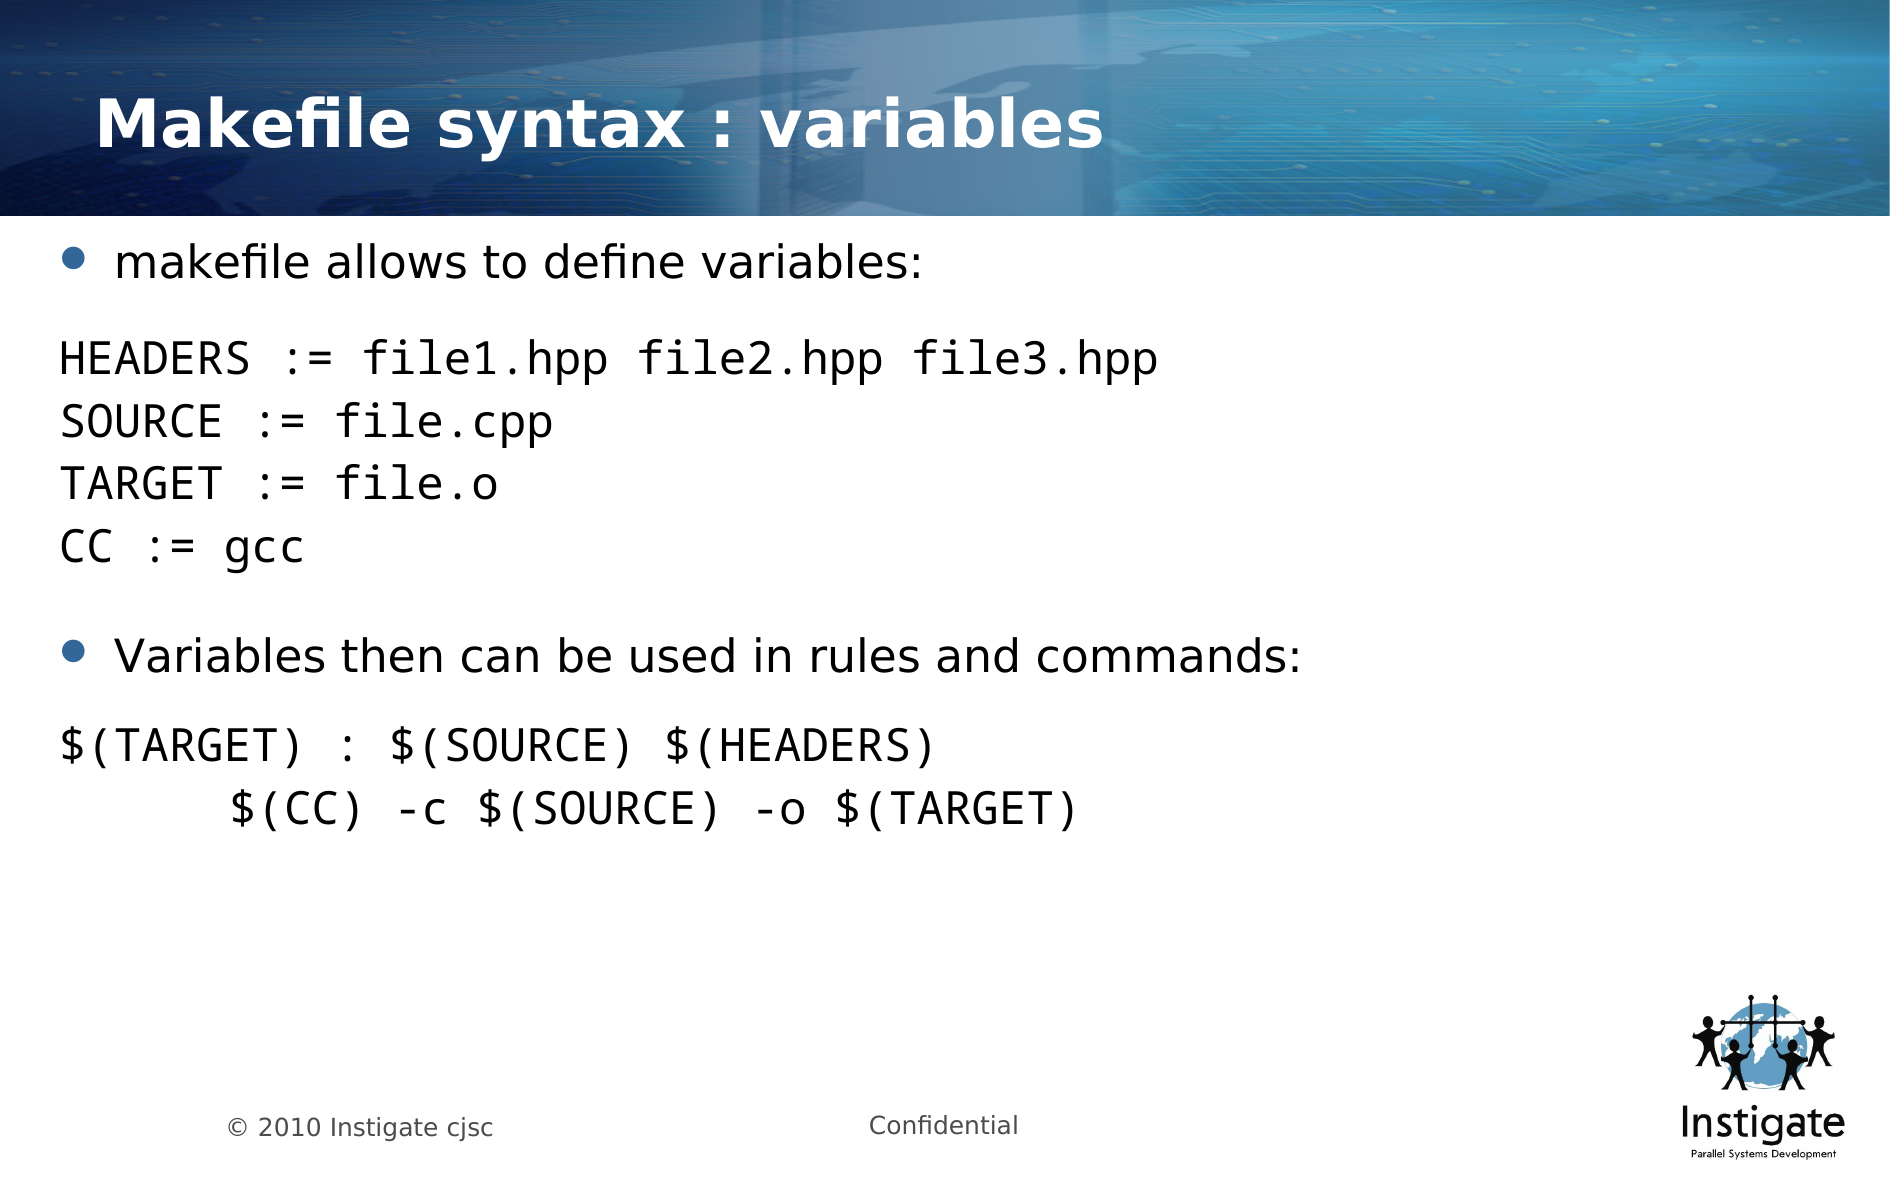

# Makefile syntax : variables
makefile allows to define variables:
HEADERS := file1.hpp file2.hpp file3.hpp
SOURCE := file.cpp
TARGET := file.o
CC := gcc
Variables then can be used in rules and commands:
$(TARGET) : $(SOURCE) $(HEADERS)
			$(CC) -c $(SOURCE) -o $(TARGET)